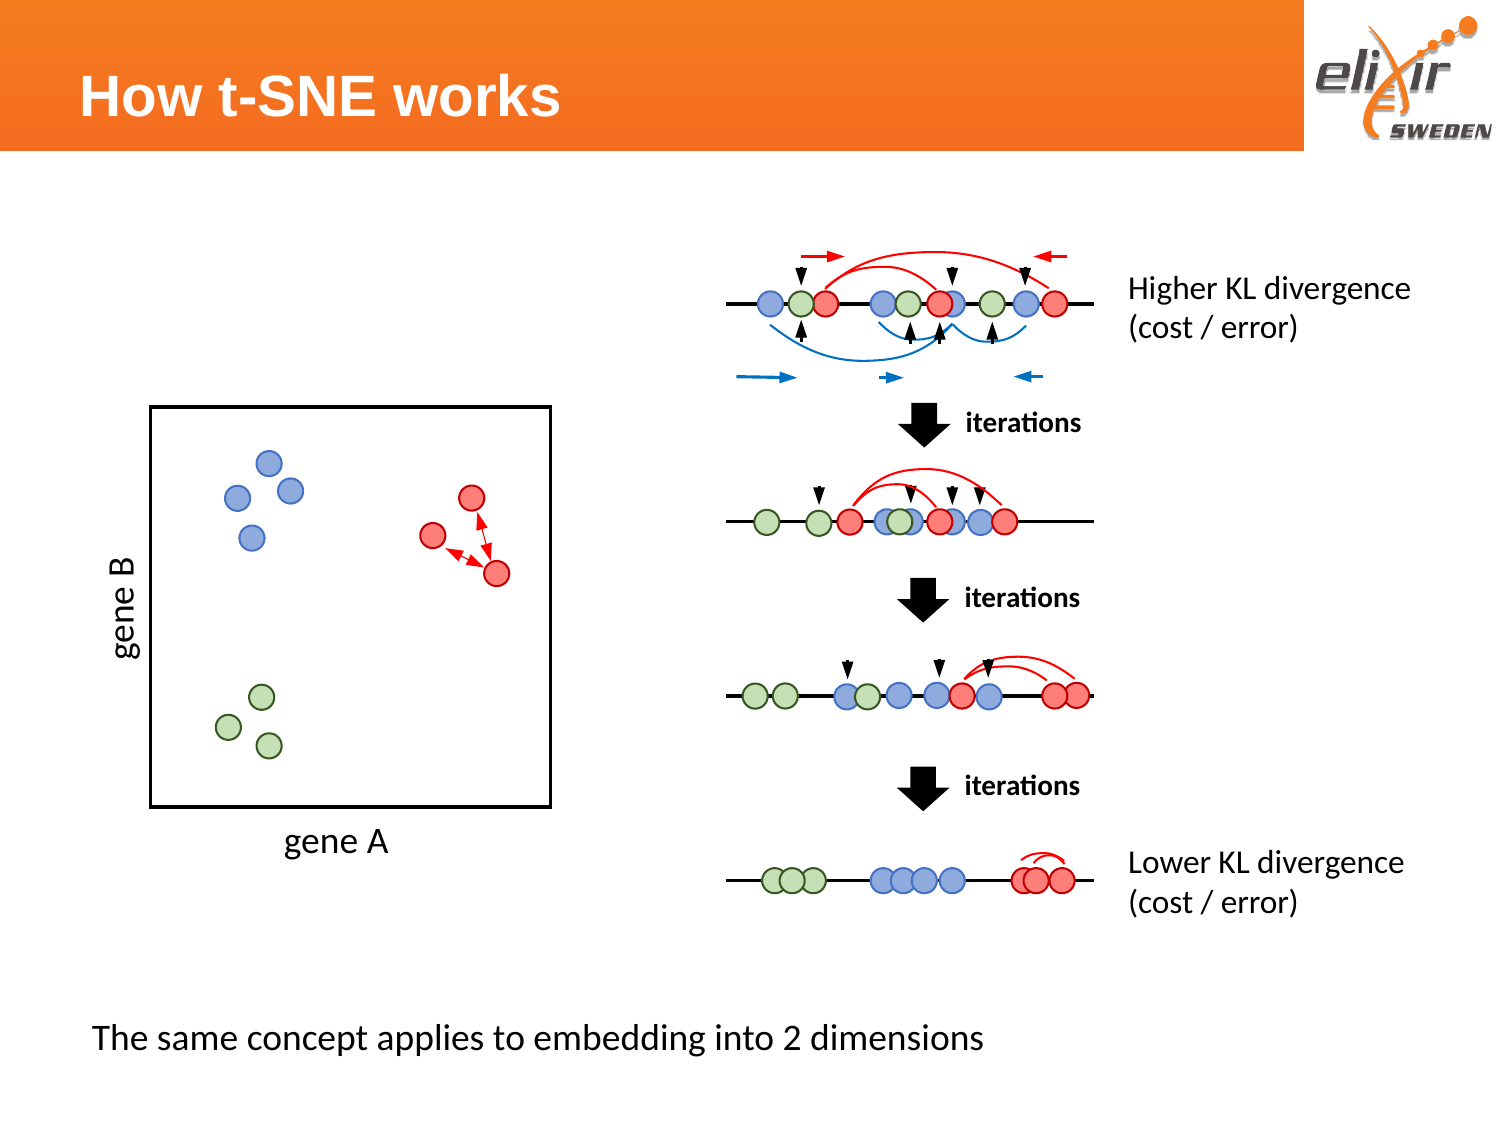

How t-SNE works
Higher KL divergence
(cost / error)
iterations
iterations
gene B
iterations
gene A
Lower KL divergence
(cost / error)
The same concept applies to embedding into 2 dimensions